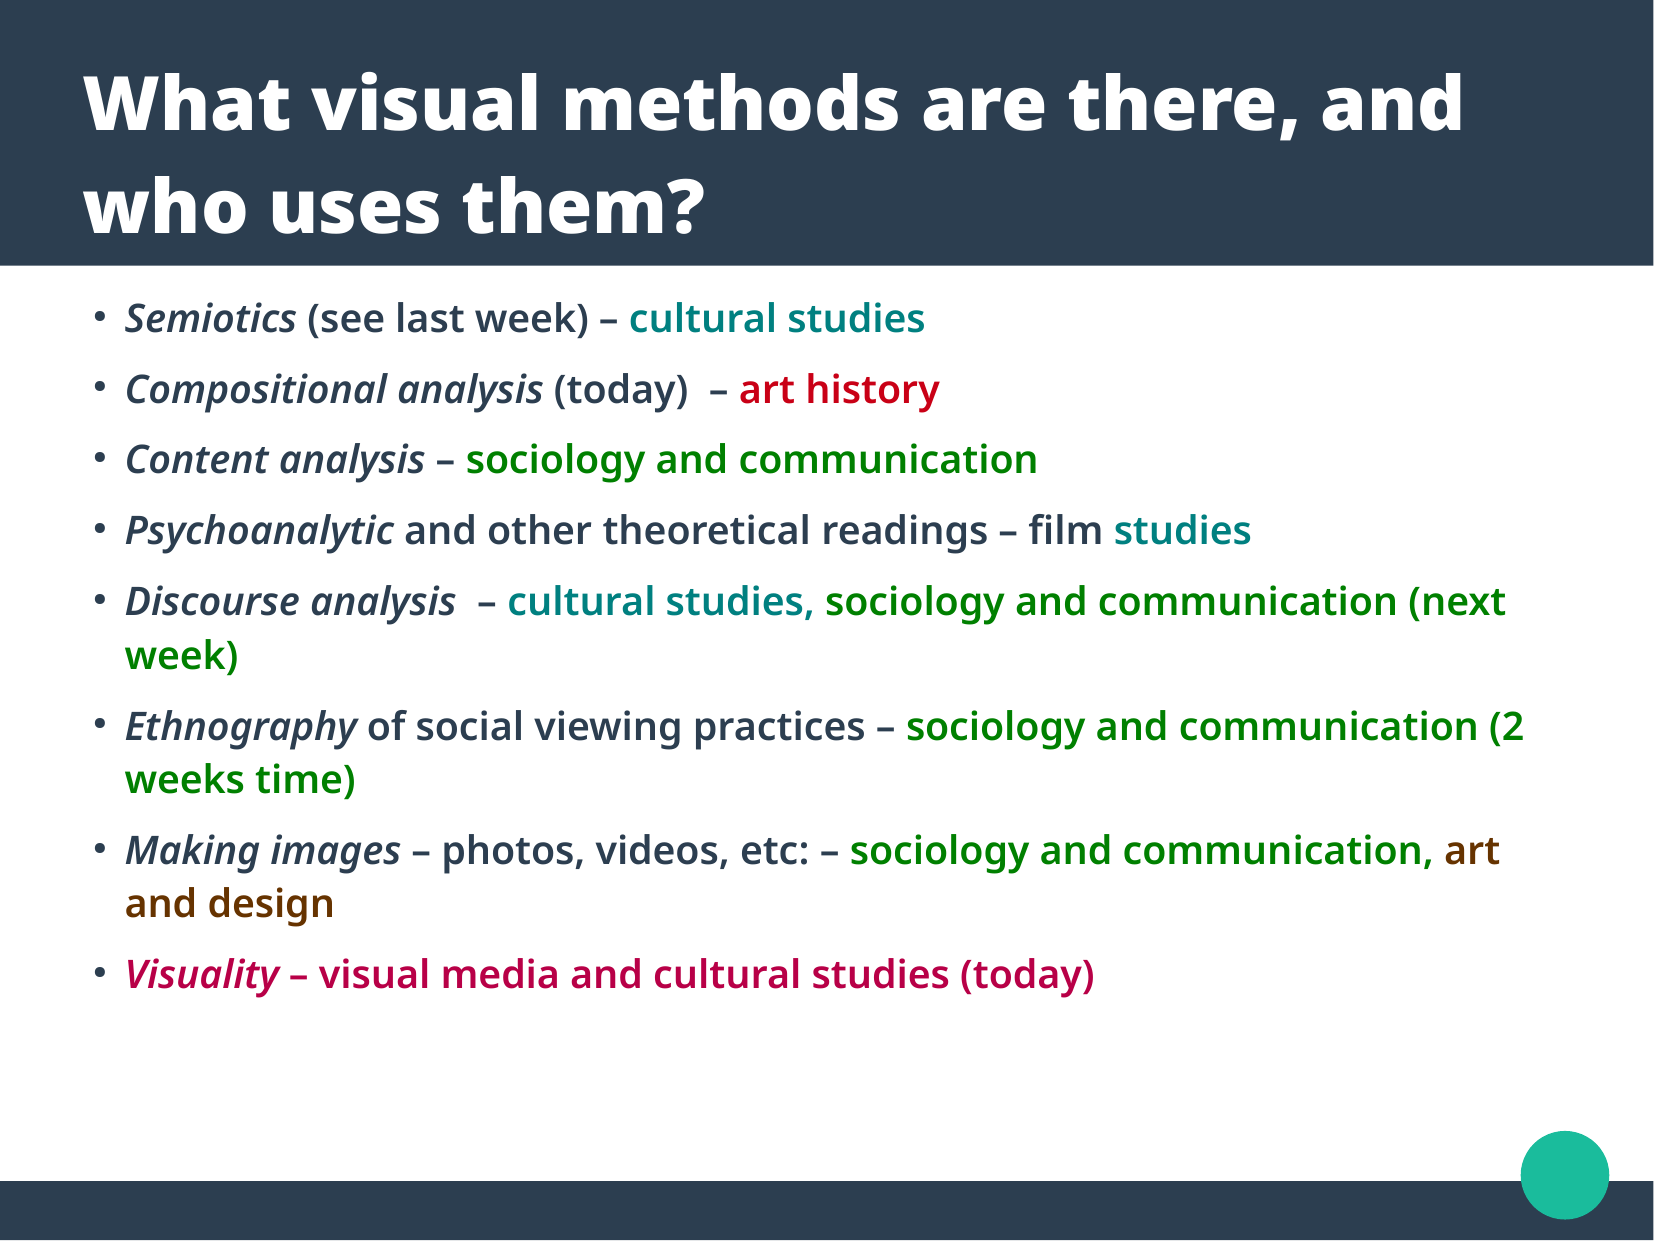

# What visual methods are there, and who uses them?
Semiotics (see last week) – cultural studies
Compositional analysis (today) – art history
Content analysis – sociology and communication
Psychoanalytic and other theoretical readings – film studies
Discourse analysis – cultural studies, sociology and communication (next week)
Ethnography of social viewing practices – sociology and communication (2 weeks time)
Making images – photos, videos, etc: – sociology and communication, art and design
Visuality – visual media and cultural studies (today)